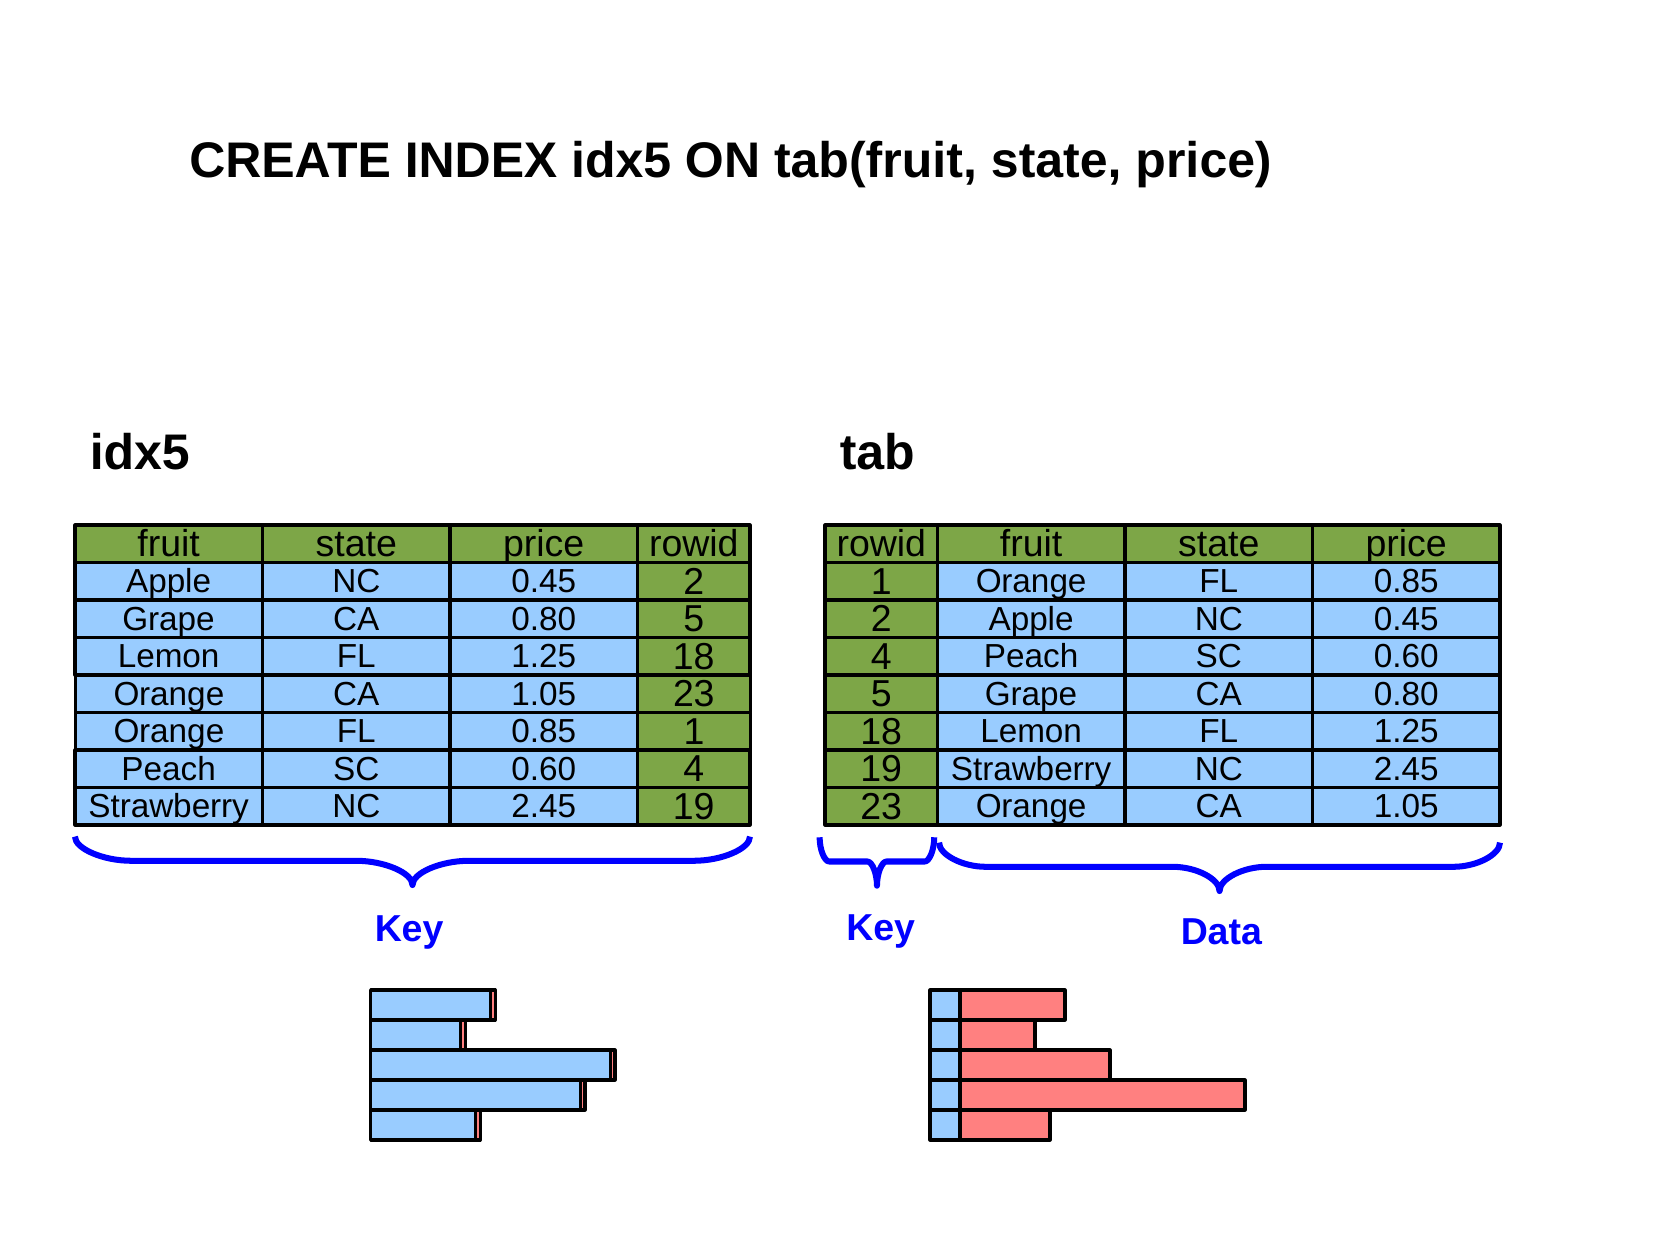

CREATE INDEX idx5 ON tab(fruit, state, price)
idx5
tab
fruit
state
price
rowid
rowid
fruit
state
price
Apple
NC
0.45
2
1
Orange
FL
0.85
Grape
CA
0.80
5
2
Apple
NC
0.45
Lemon
FL
1.25
18
4
Peach
SC
0.60
Orange
CA
1.05
23
5
Grape
CA
0.80
Orange
FL
0.85
1
18
Lemon
FL
1.25
Peach
SC
0.60
4
19
Strawberry
NC
2.45
Strawberry
NC
2.45
19
23
Orange
CA
1.05
Key
Key
Data